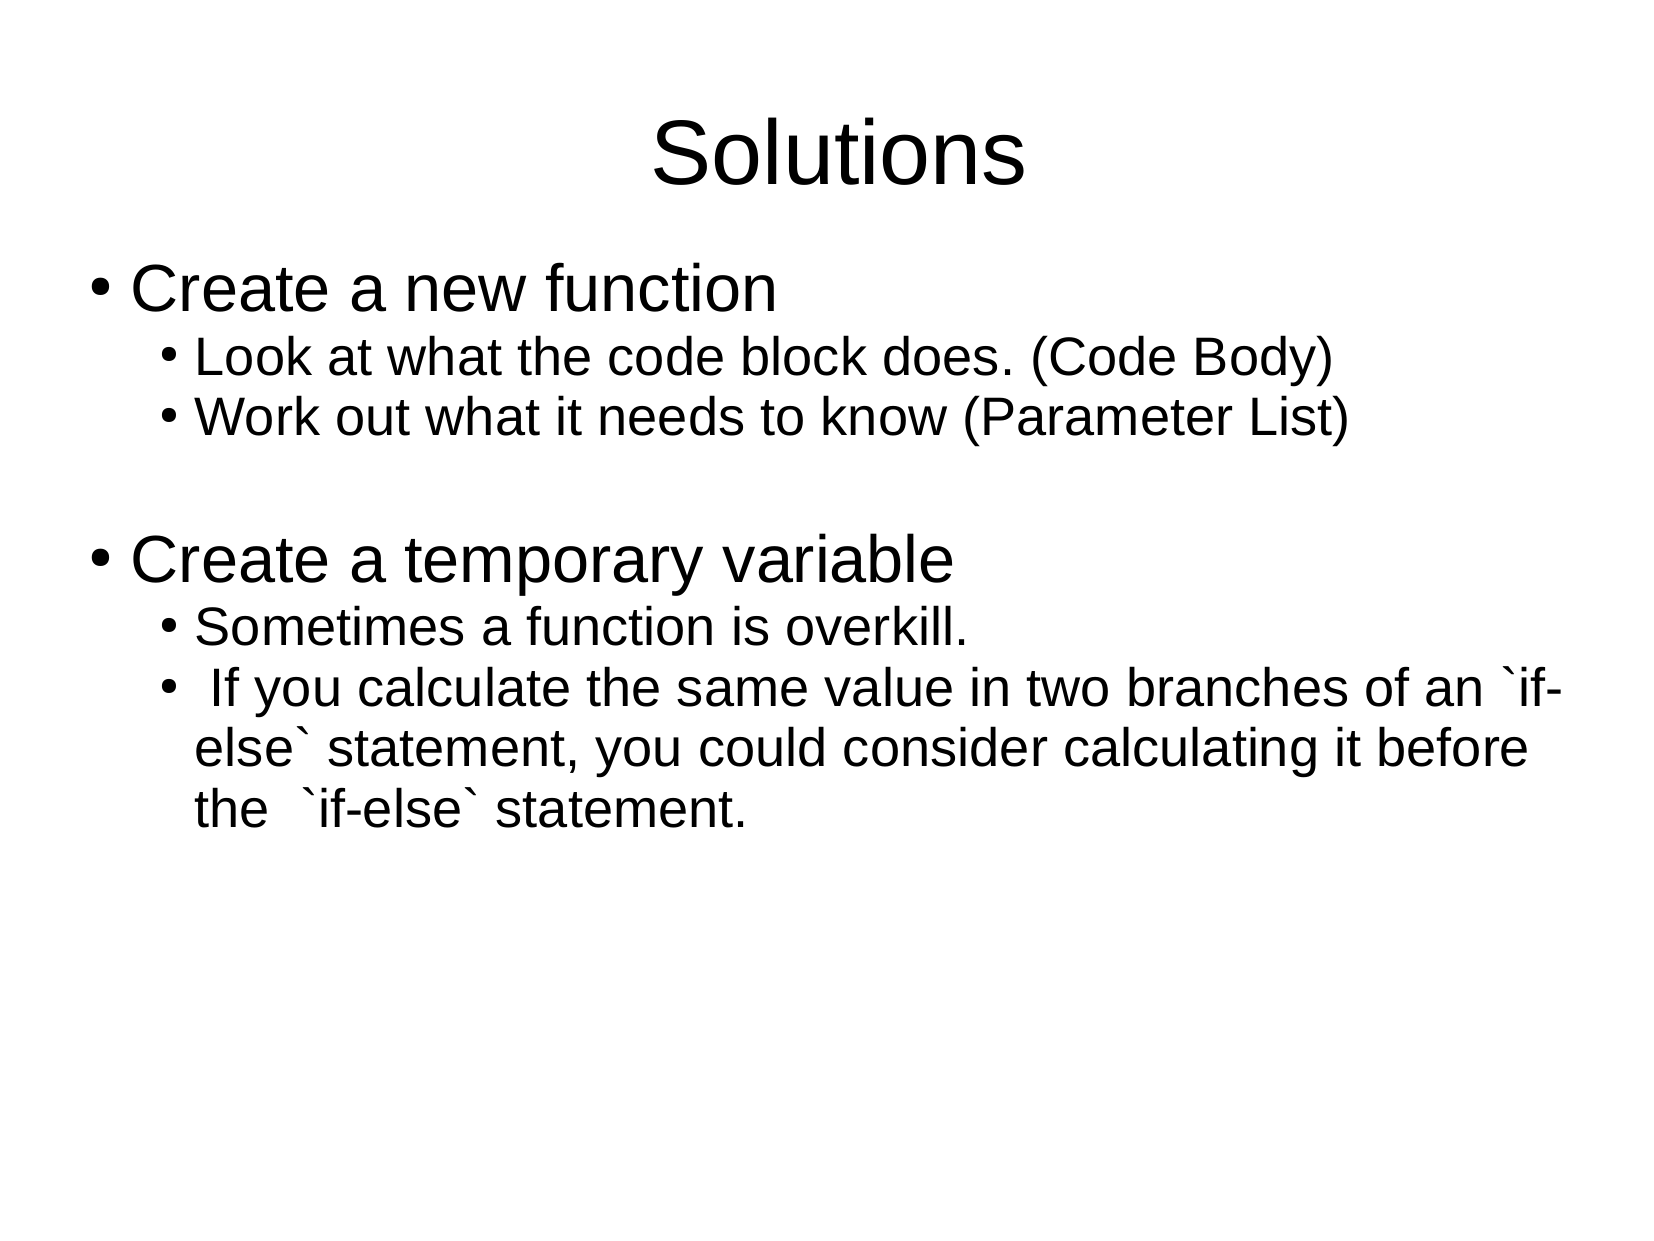

# Solutions
 Create a new function
Look at what the code block does. (Code Body)
Work out what it needs to know (Parameter List)
 Create a temporary variable
Sometimes a function is overkill.
 If you calculate the same value in two branches of an `if-else` statement, you could consider calculating it before the `if-else` statement.